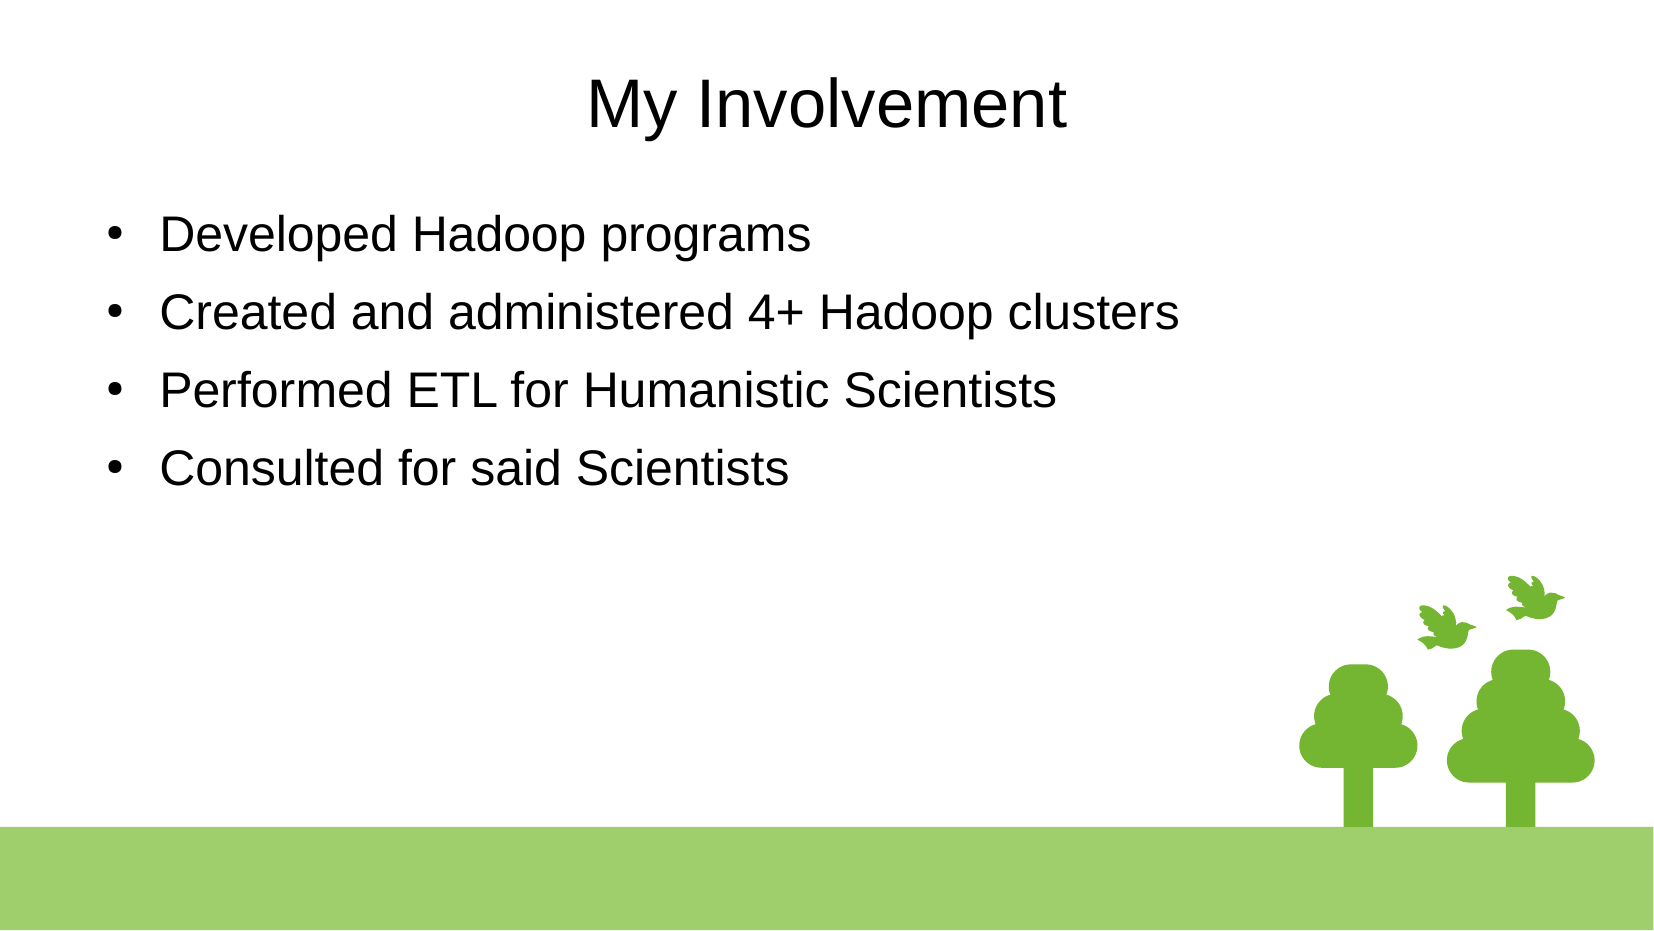

# My Involvement
Developed Hadoop programs
Created and administered 4+ Hadoop clusters
Performed ETL for Humanistic Scientists
Consulted for said Scientists